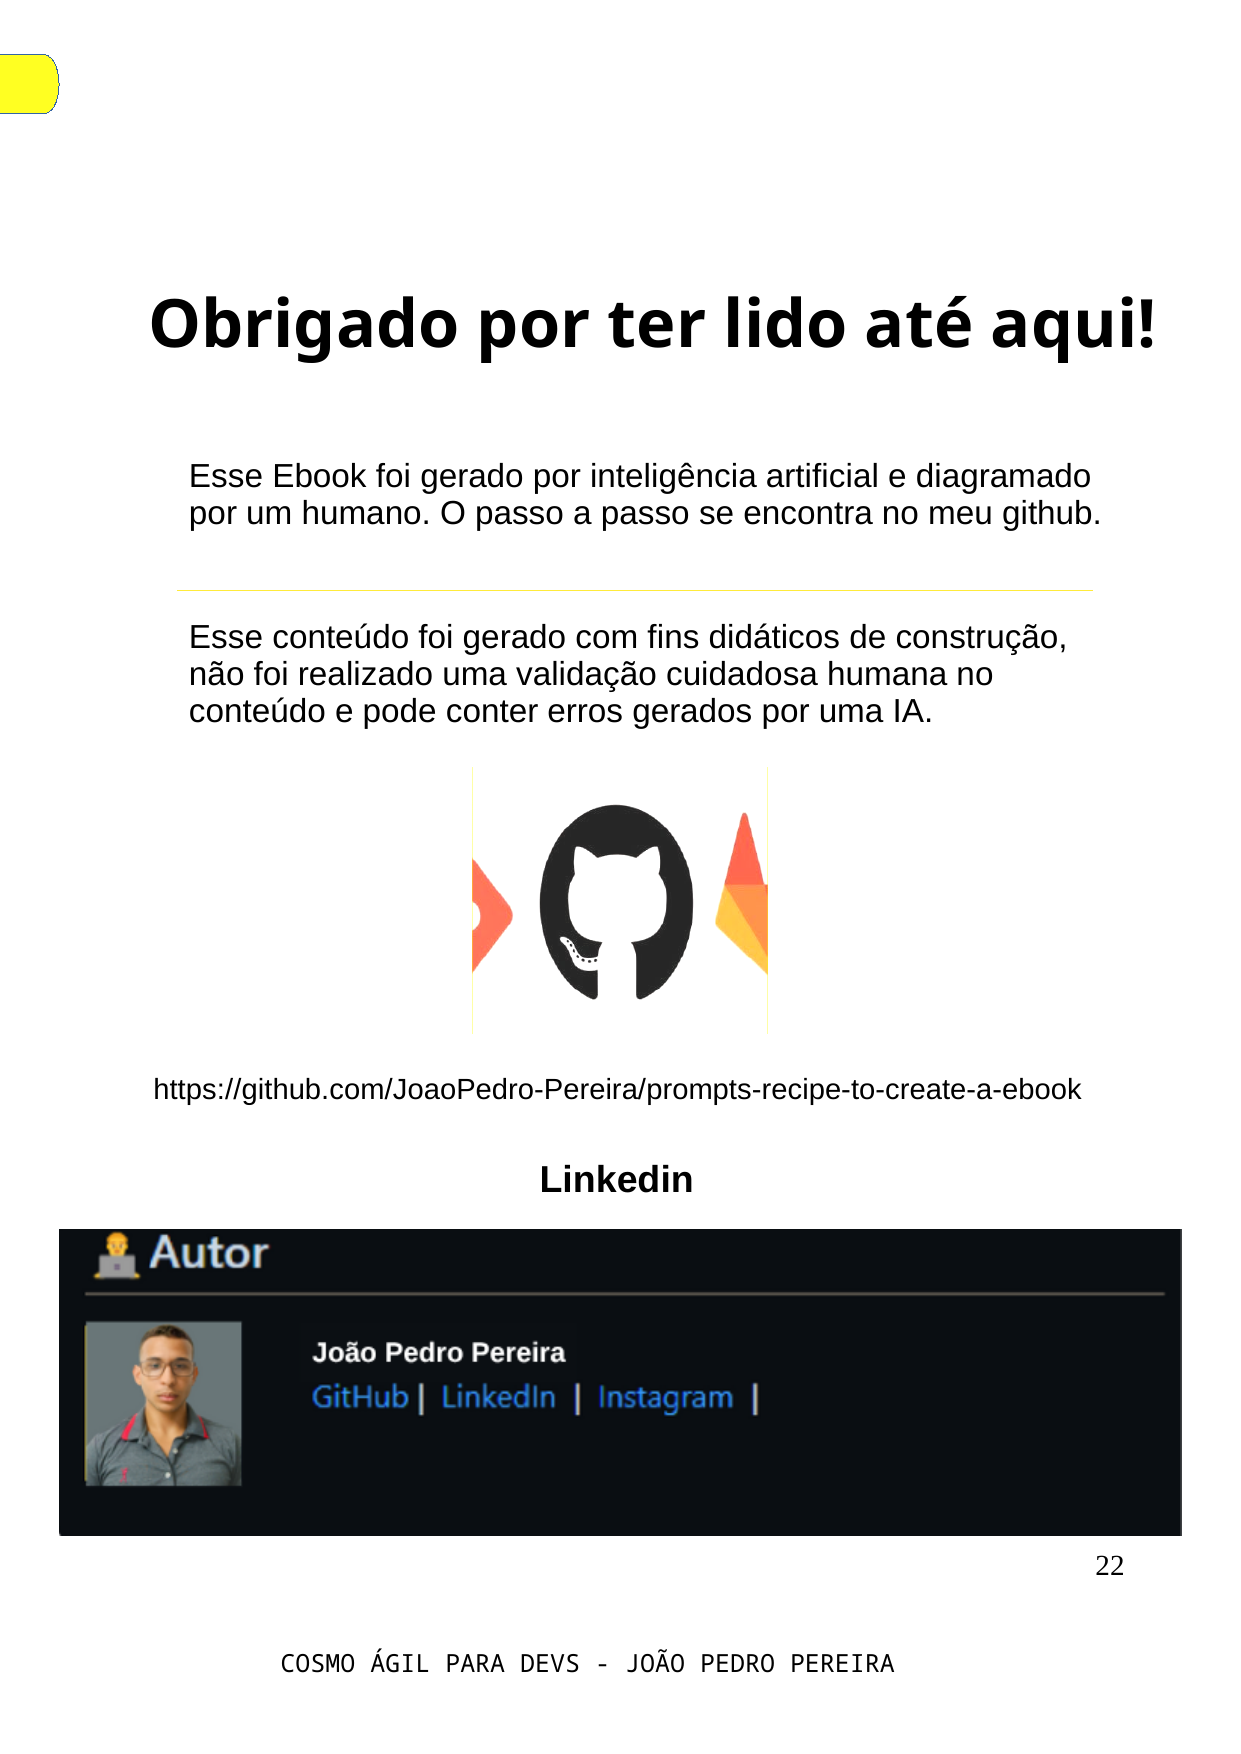

Obrigado por ter lido até aqui!
# Esse Ebook foi gerado por inteligência artificial e diagramado por um humano. O passo a passo se encontra no meu github.
Esse conteúdo foi gerado com fins didáticos de construção, não foi realizado uma validação cuidadosa humana no conteúdo e pode conter erros gerados por uma IA.
https://github.com/JoaoPedro-Pereira/prompts-recipe-to-create-a-ebook
Linkedin
22
COSMO ÁGIL PARA DEVS - JOÃO PEDRO PEREIRA